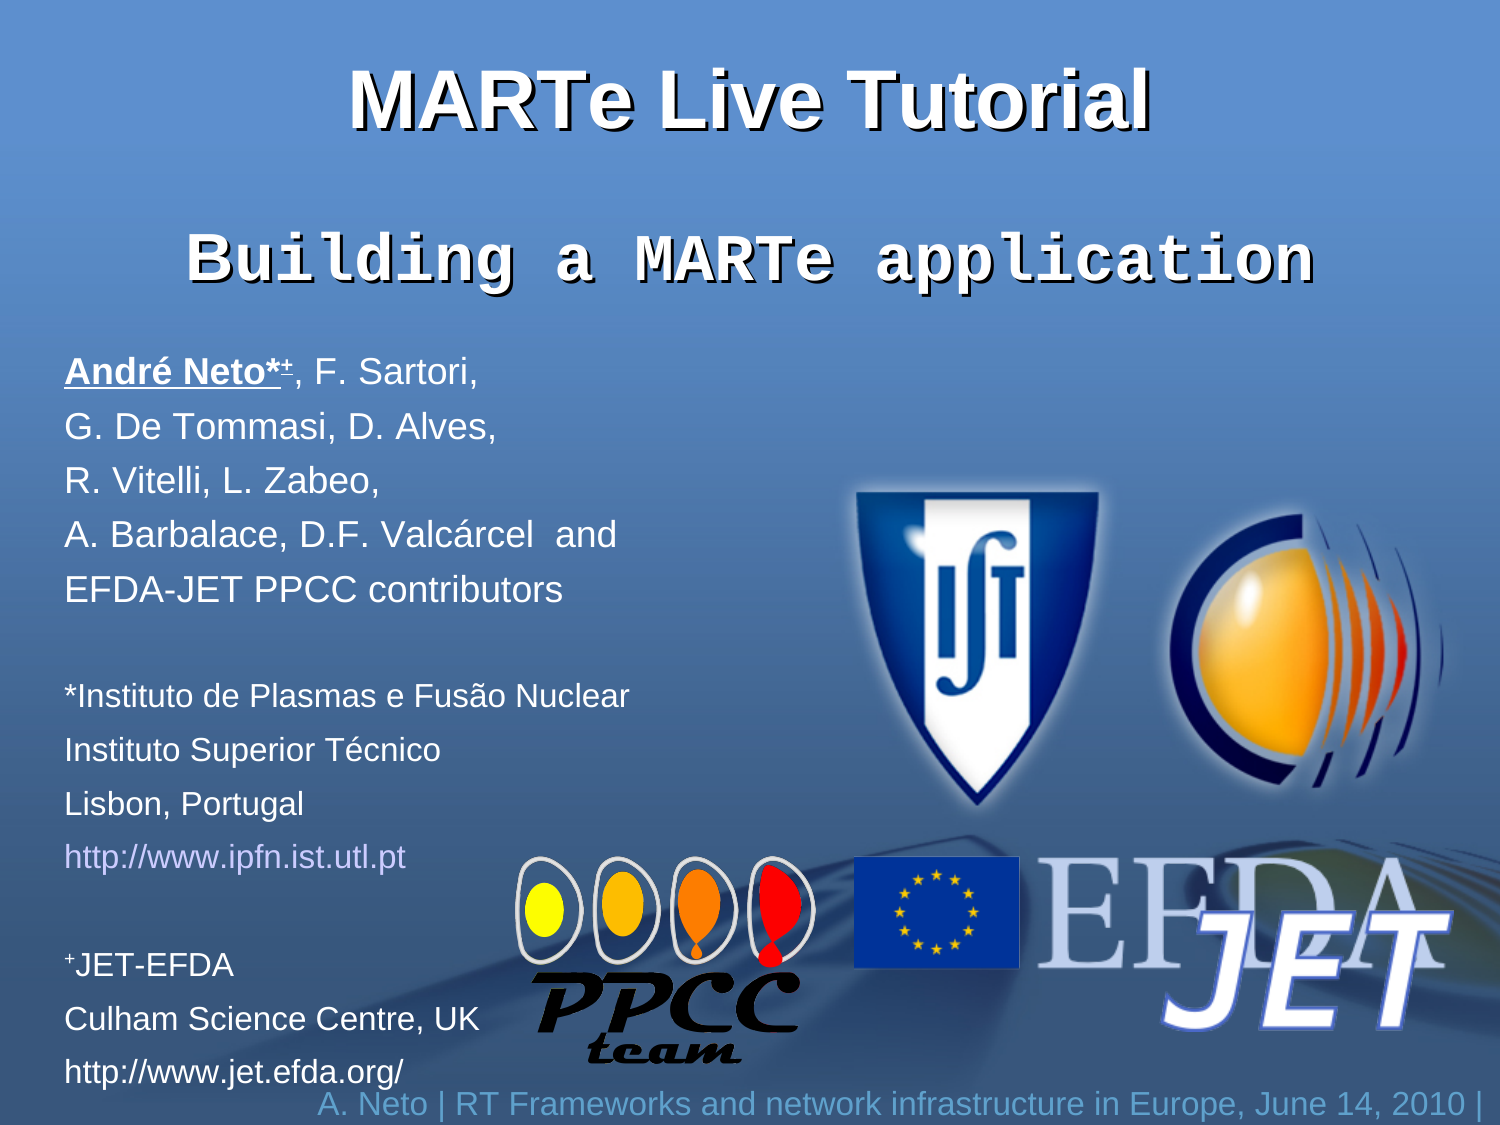

MARTe Live Tutorial
Building a MARTe application
André Neto*+, F. Sartori,
G. De Tommasi, D. Alves,
R. Vitelli, L. Zabeo,
A. Barbalace, D.F. Valcárcel and
EFDA-JET PPCC contributors
*Instituto de Plasmas e Fusão Nuclear
Instituto Superior Técnico
Lisbon, Portugal
http://www.ipfn.ist.utl.pt
+JET-EFDA
Culham Science Centre, UK
http://www.jet.efda.org/